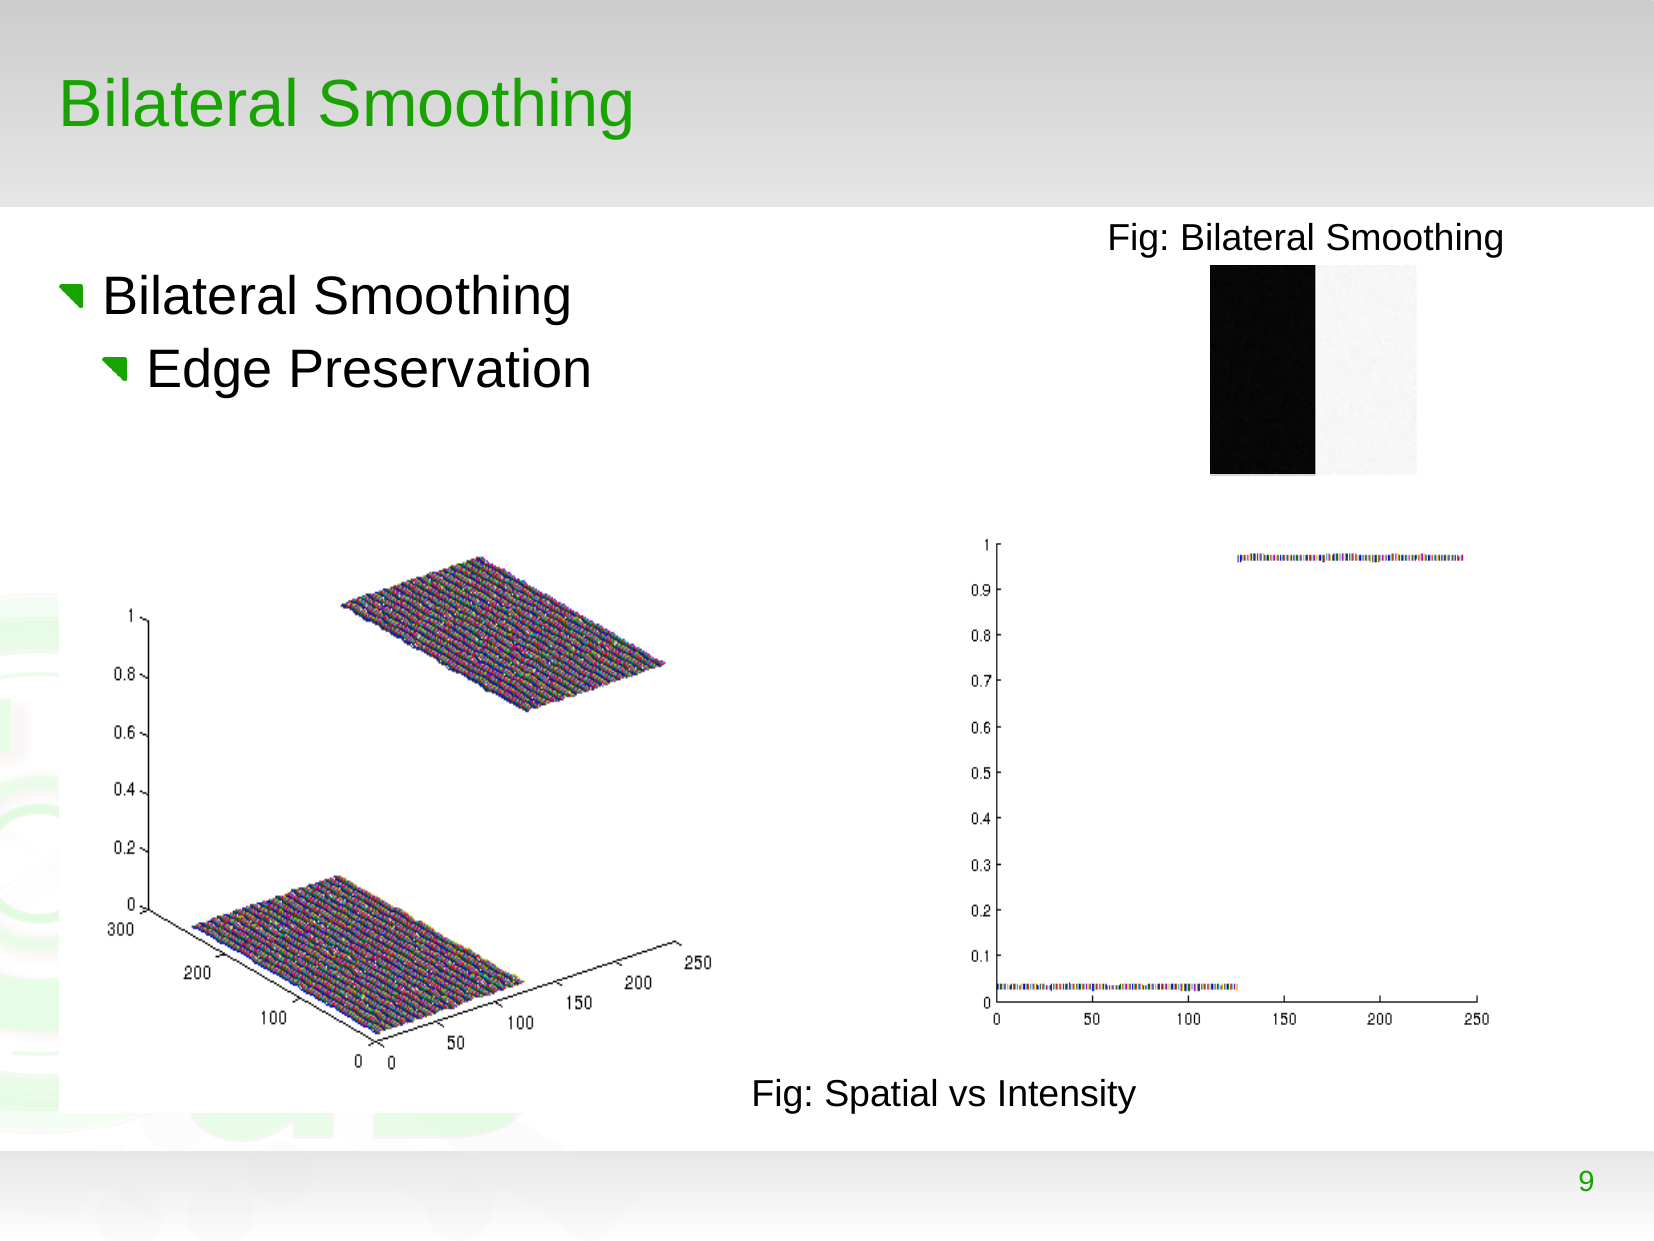

# Bilateral Smoothing
Fig: Bilateral Smoothing
Bilateral Smoothing
Edge Preservation
Fig: Spatial vs Intensity
9